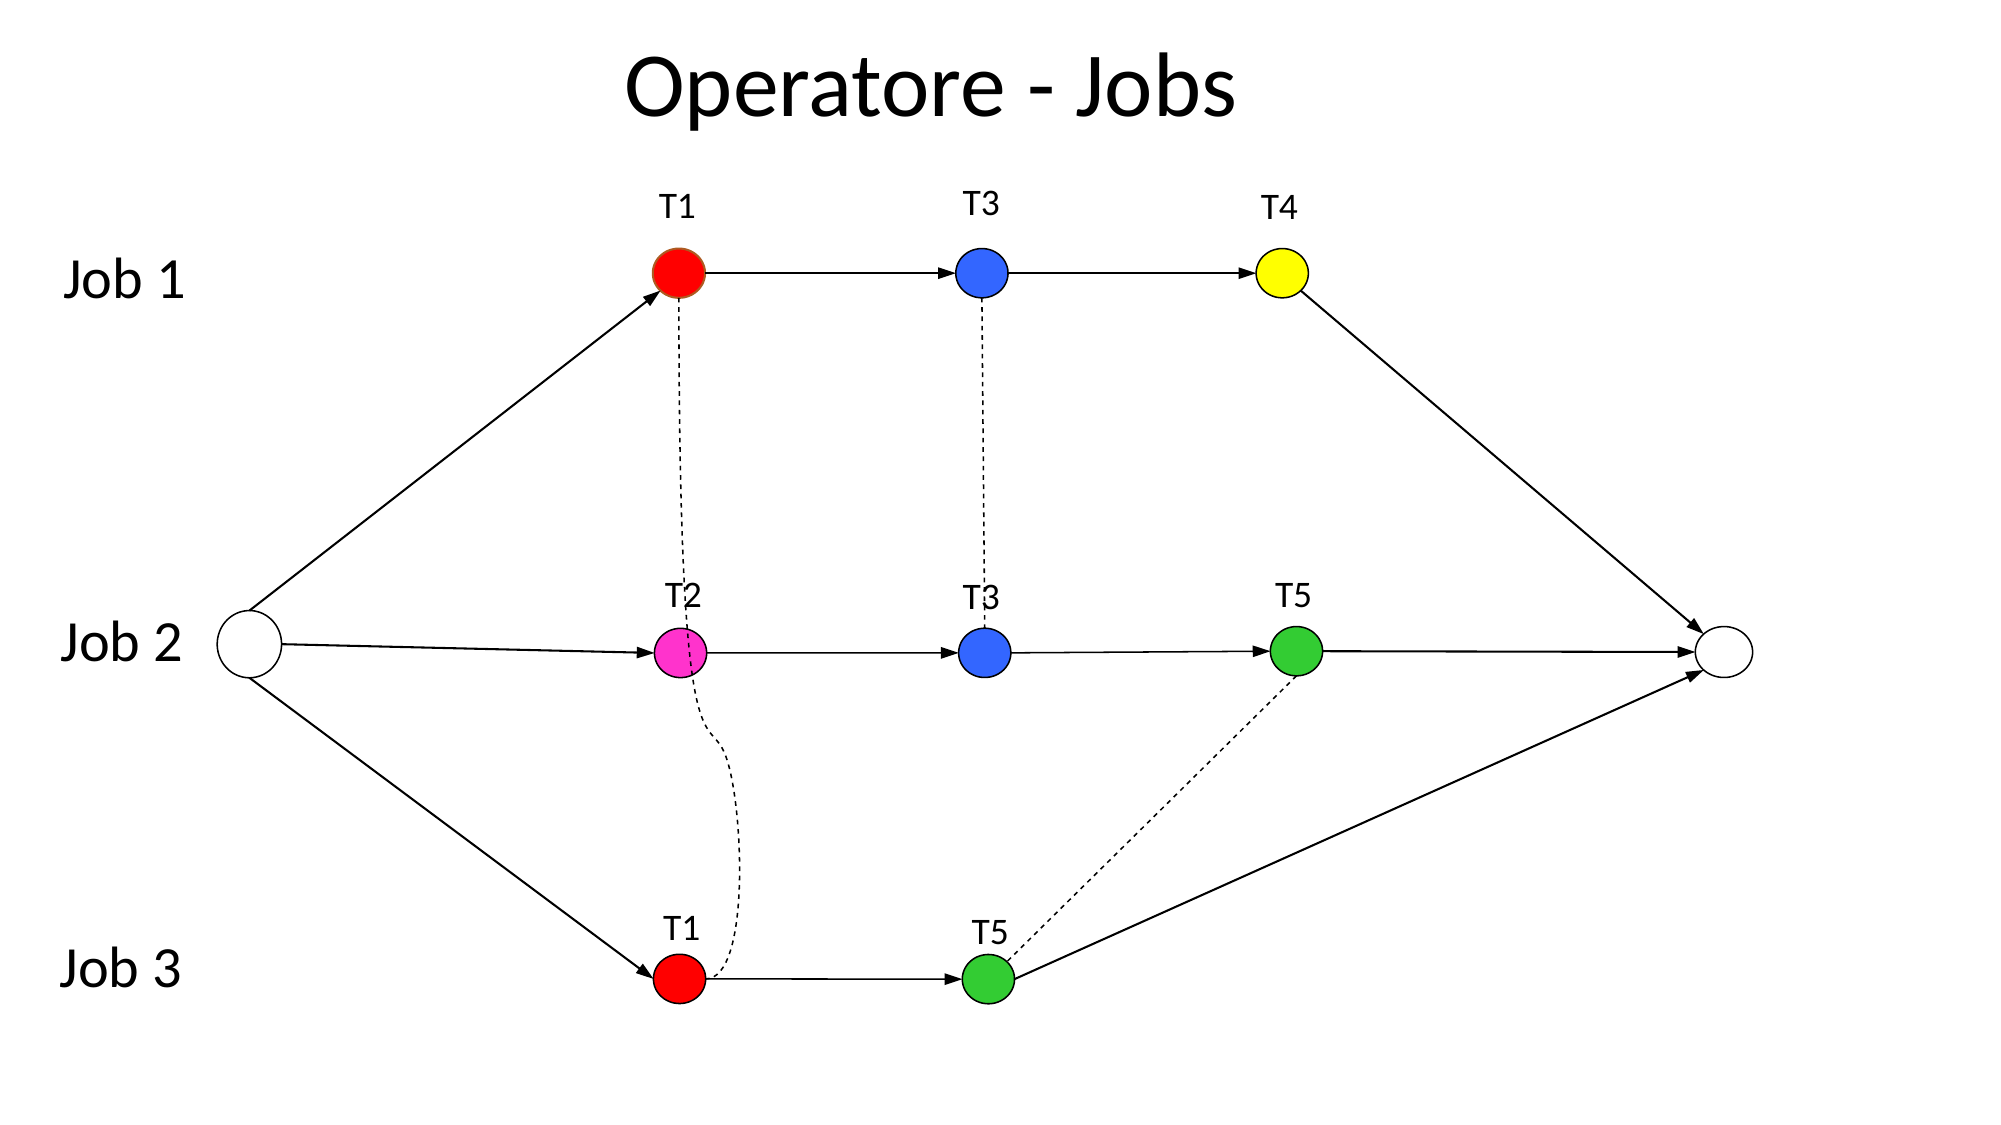

Operatore - Jobs
T3
T1
T4
Job 1
T2
T5
T3
Job 2
T1
T5
Job 3